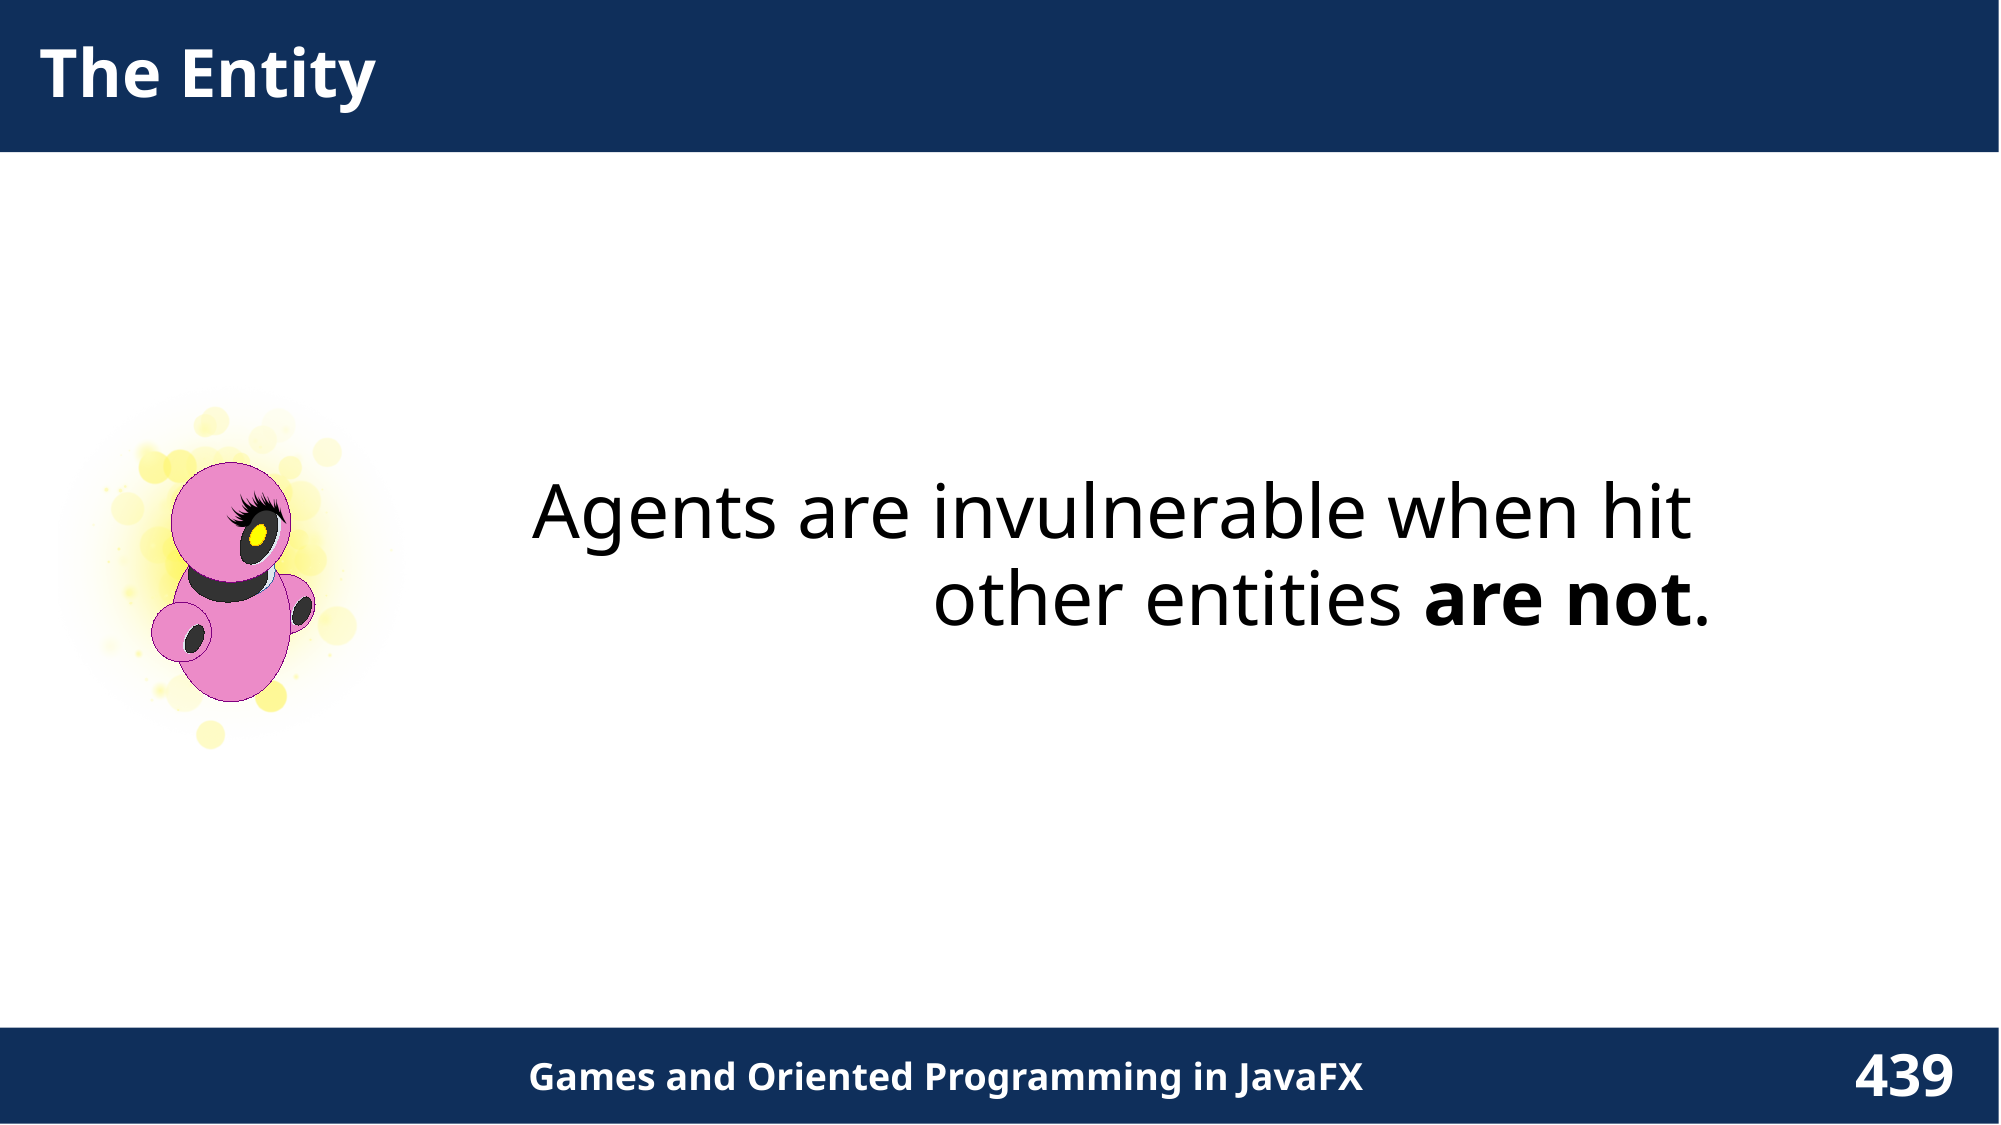

The Entity
Agents are invulnerable when hit
other entities are not.